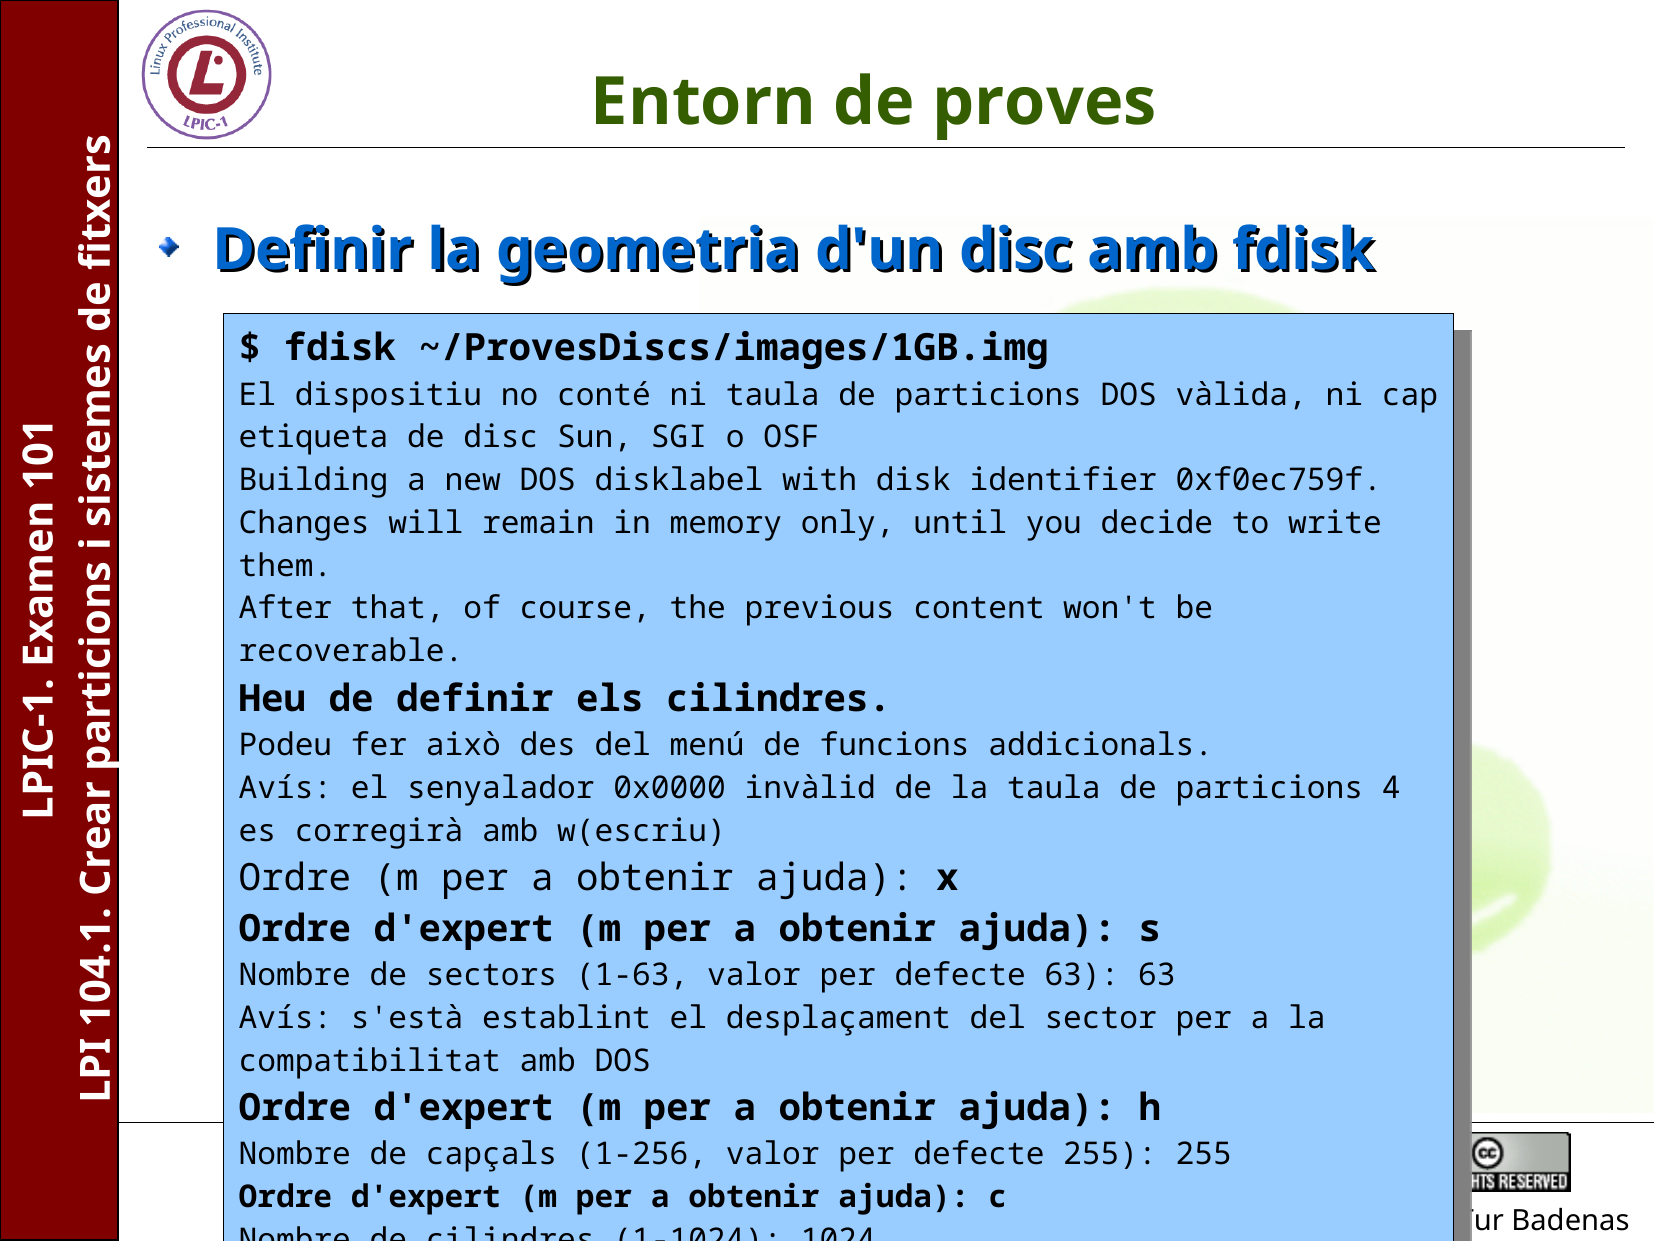

# Entorn de proves
Definir la geometria d'un disc amb fdisk
$ fdisk ~/ProvesDiscs/images/1GB.img
El dispositiu no conté ni taula de particions DOS vàlida, ni cap etiqueta de disc Sun, SGI o OSF
Building a new DOS disklabel with disk identifier 0xf0ec759f.
Changes will remain in memory only, until you decide to write them.
After that, of course, the previous content won't be recoverable.
Heu de definir els cilindres.
Podeu fer això des del menú de funcions addicionals.
Avís: el senyalador 0x0000 invàlid de la taula de particions 4 es corregirà amb w(escriu)
Ordre (m per a obtenir ajuda): x
Ordre d'expert (m per a obtenir ajuda): s
Nombre de sectors (1-63, valor per defecte 63): 63
Avís: s'està establint el desplaçament del sector per a la compatibilitat amb DOS
Ordre d'expert (m per a obtenir ajuda): h
Nombre de capçals (1-256, valor per defecte 255): 255
Ordre d'expert (m per a obtenir ajuda): c
Nombre de cilindres (1-1024): 1024
Ordre d'expert (m per a obtenir ajuda): r
Ordre (m per a obtenir ajuda): w